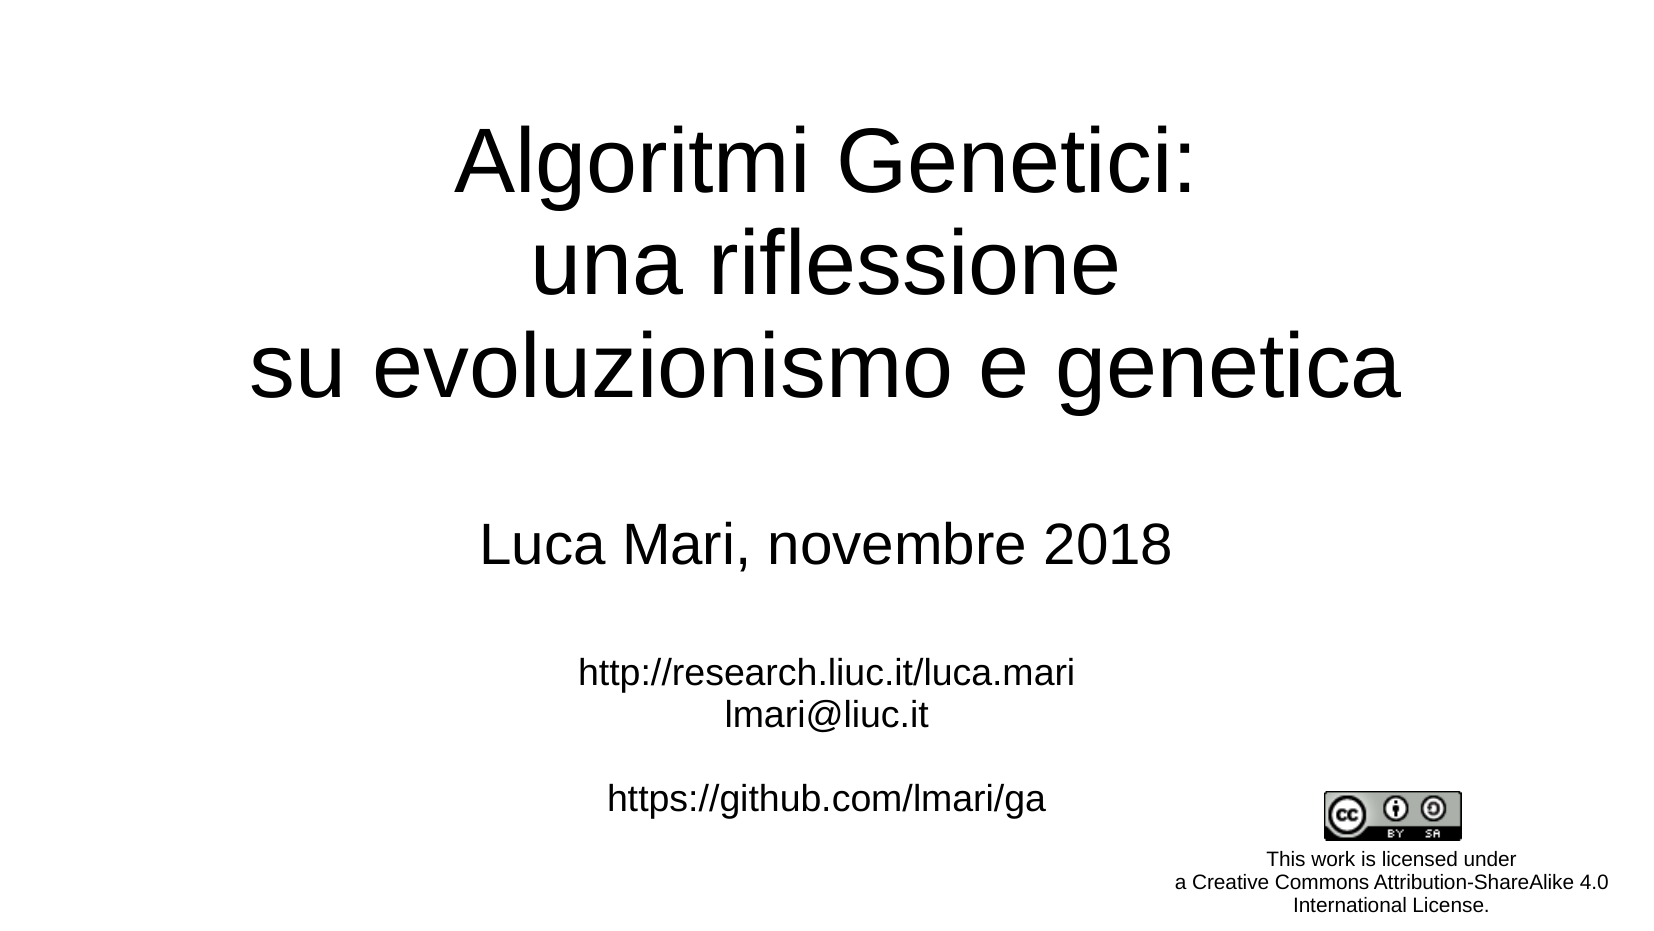

# Algoritmi Genetici: una riflessione su evoluzionismo e genetica
Luca Mari, novembre 2018
http://research.liuc.it/luca.mari
lmari@liuc.it
https://github.com/lmari/ga
This work is licensed under
a Creative Commons Attribution-ShareAlike 4.0
International License.